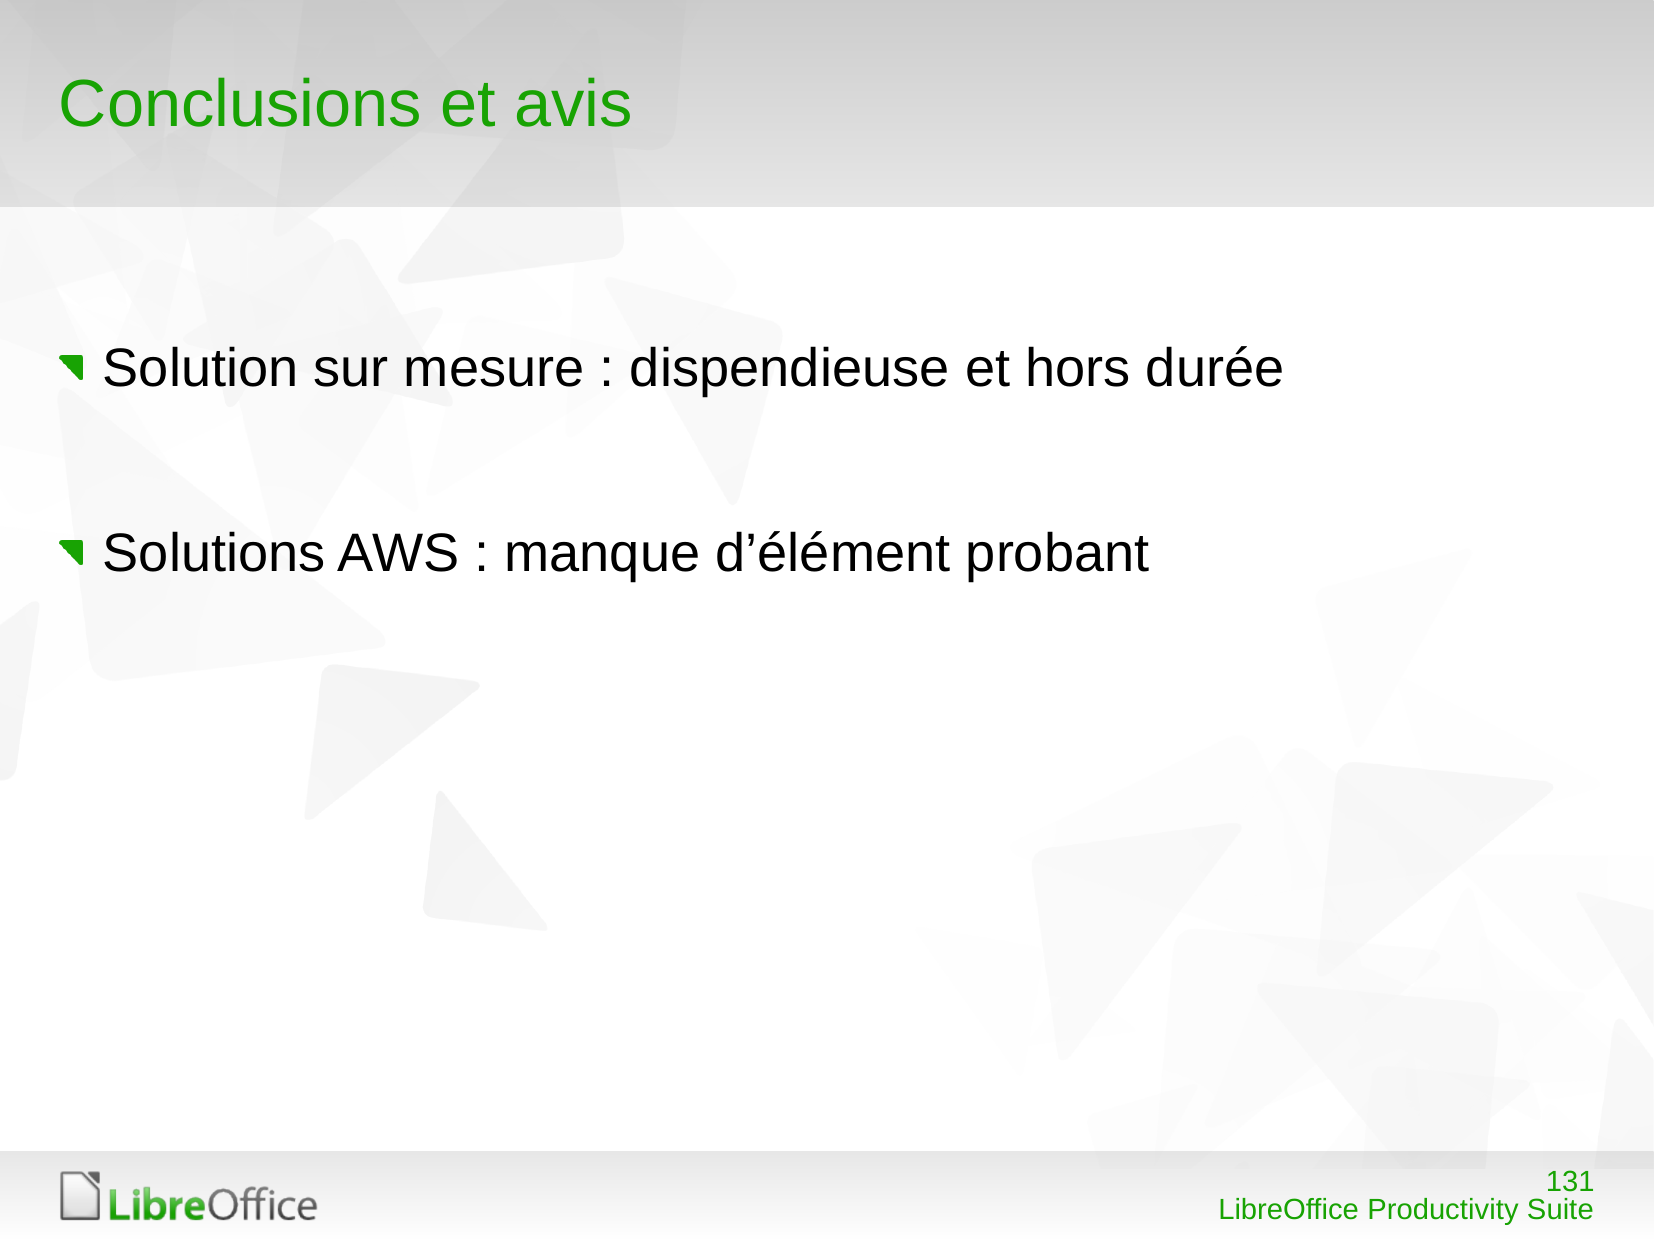

# Conclusions et avis
Solution sur mesure : dispendieuse et hors durée
Solutions AWS : manque d’élément probant
131
LibreOffice Productivity Suite